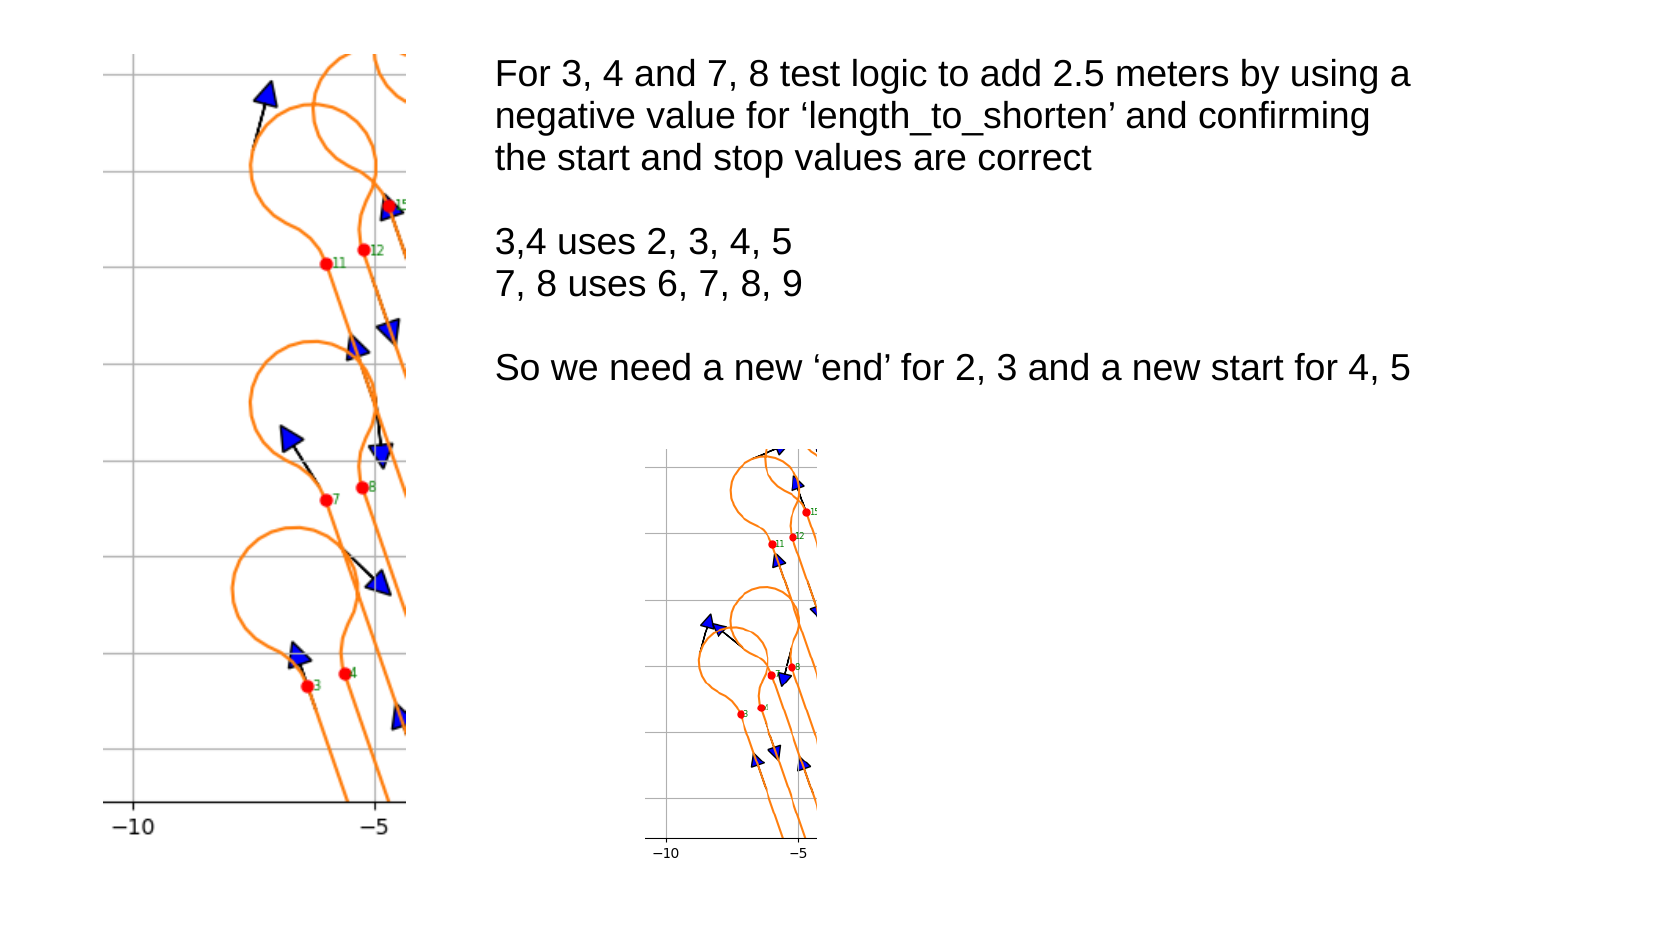

For 3, 4 and 7, 8 test logic to add 2.5 meters by using a negative value for ‘length_to_shorten’ and confirming the start and stop values are correct
3,4 uses 2, 3, 4, 5
7, 8 uses 6, 7, 8, 9
So we need a new ‘end’ for 2, 3 and a new start for 4, 5